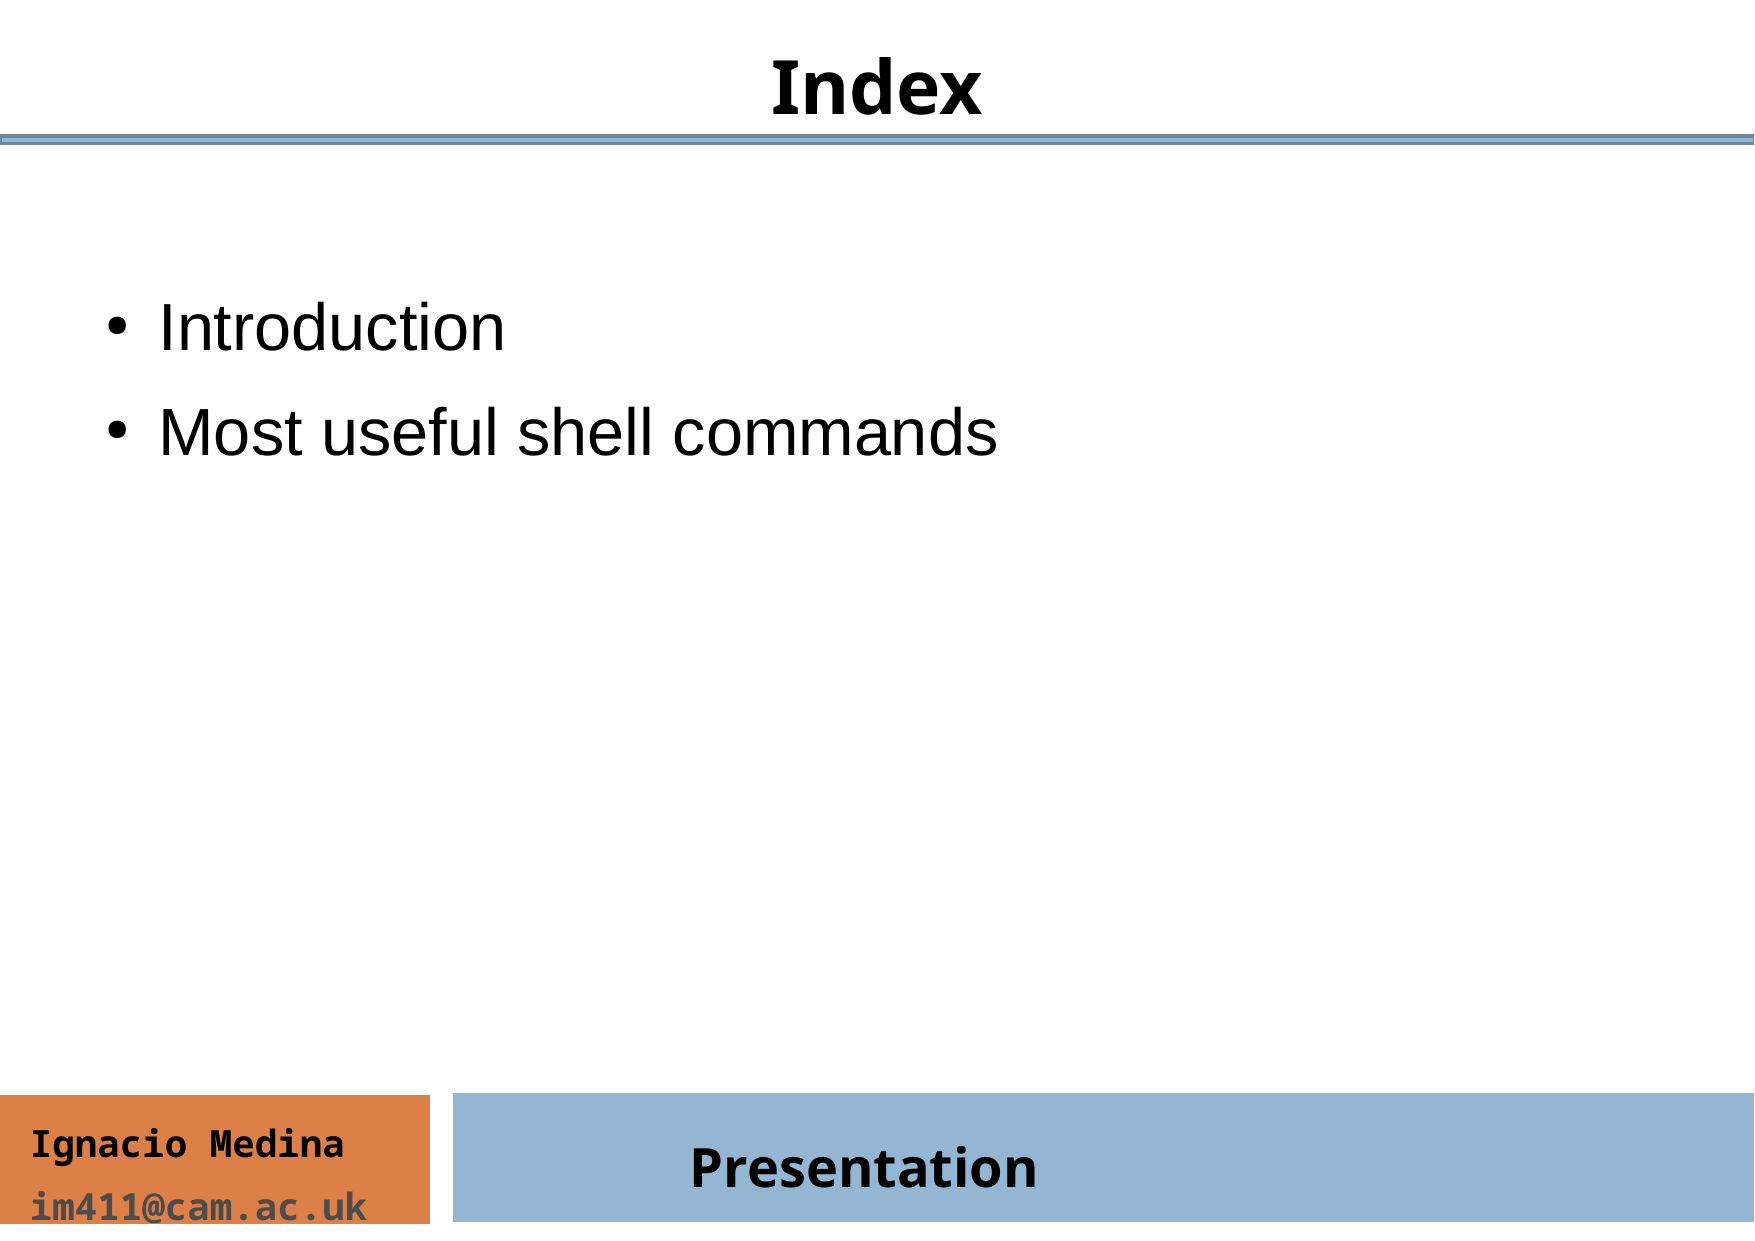

Index
# Introduction
Most useful shell commands
Ignacio Medina
im411@cam.ac.uk
Presentation